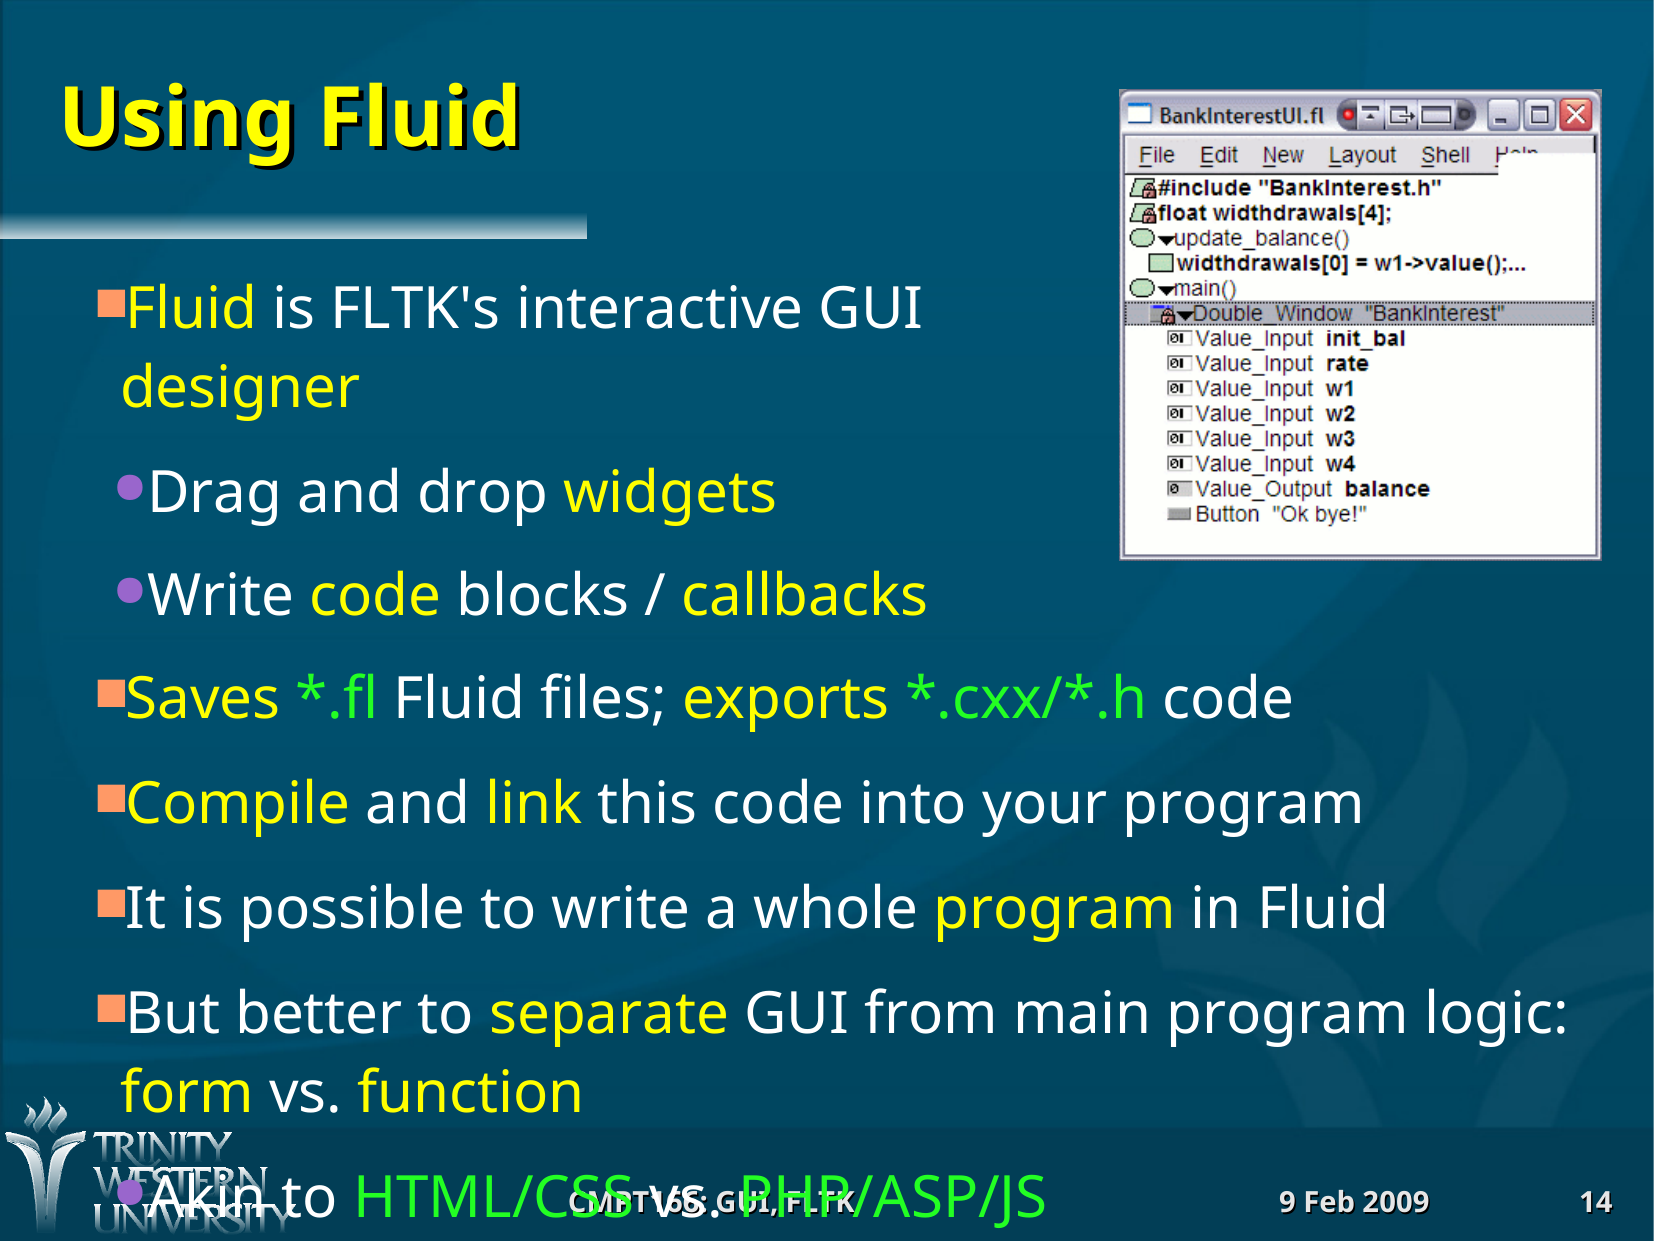

# Using Fluid
Fluid is FLTK's interactive GUI
designer
Drag and drop widgets
Write code blocks / callbacks
Saves *.fl Fluid files; exports *.cxx/*.h code
Compile and link this code into your program
It is possible to write a whole program in Fluid
But better to separate GUI from main program logic: form vs. function
Akin to HTML/CSS vs. PHP/ASP/JS
CMPT166: GUI, FLTK
9 Feb 2009
14